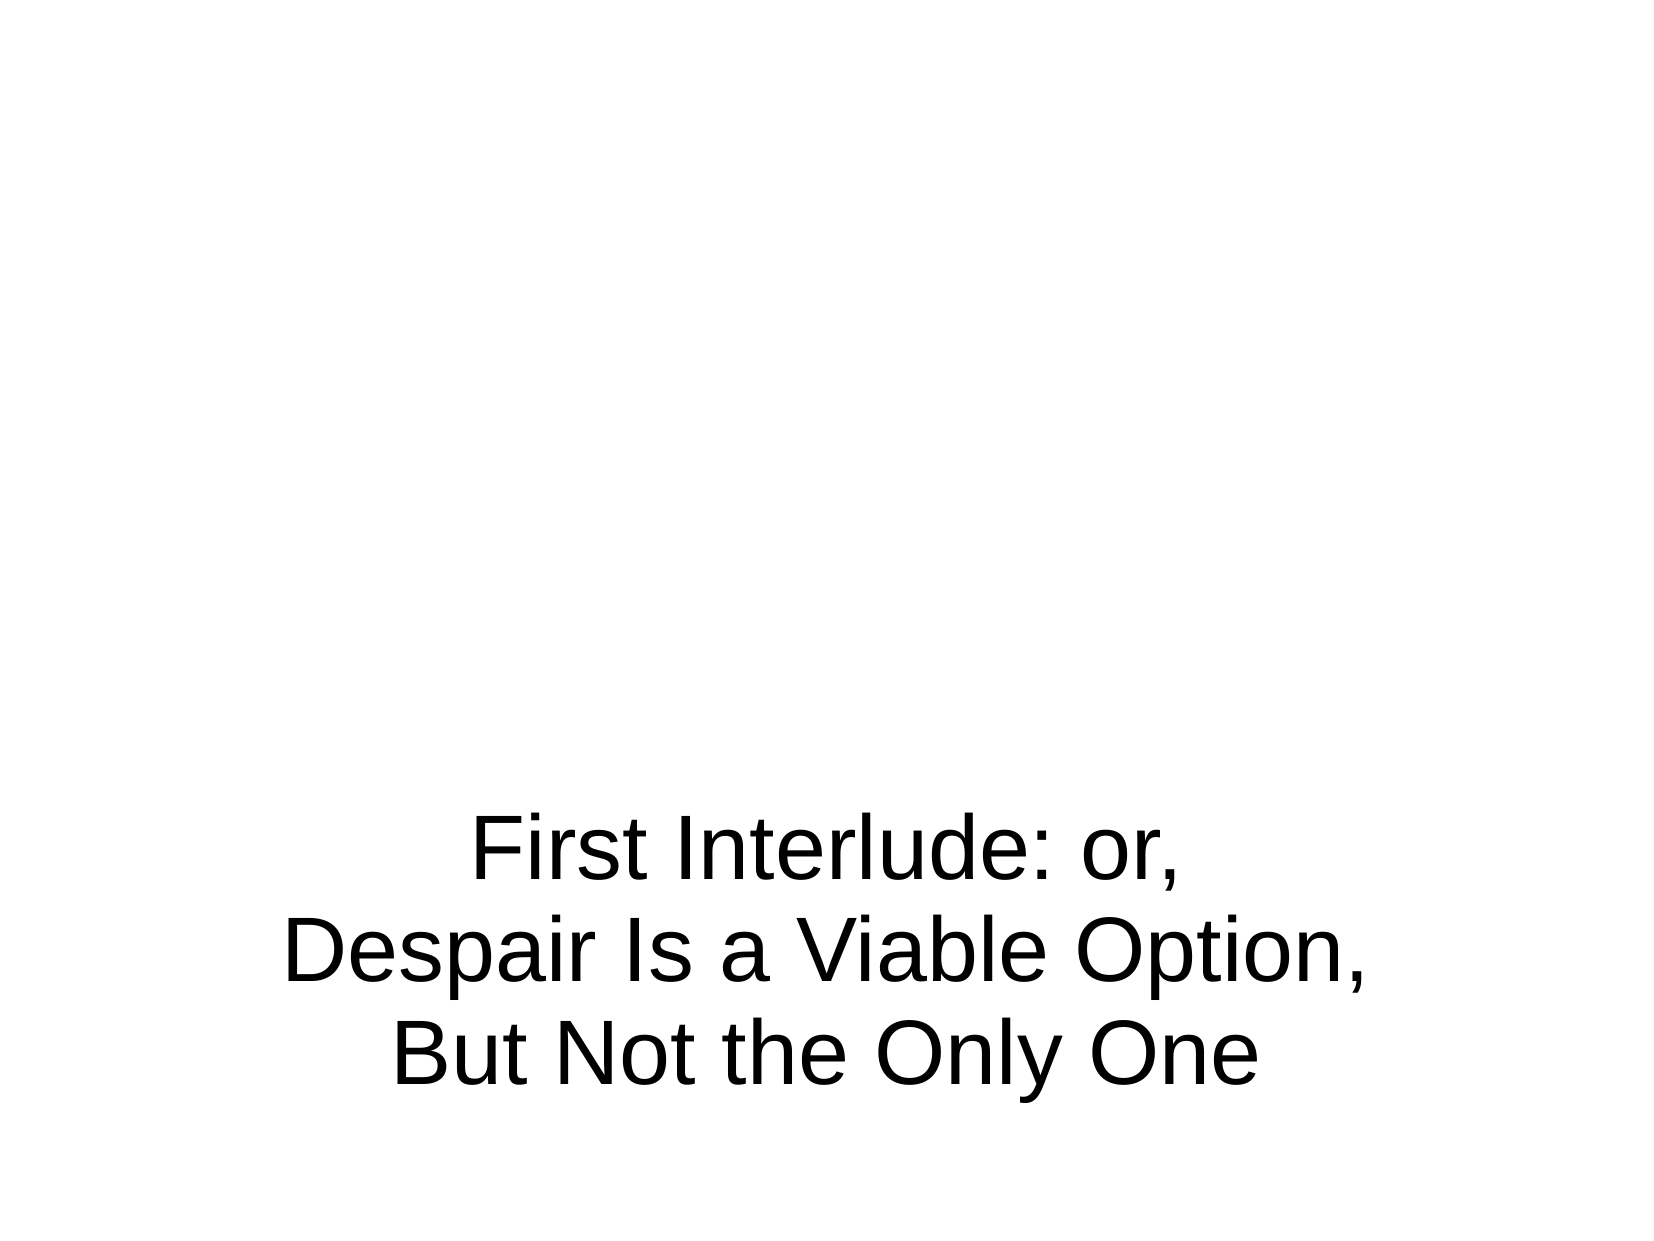

# First Interlude: or, Despair Is a Viable Option, But Not the Only One